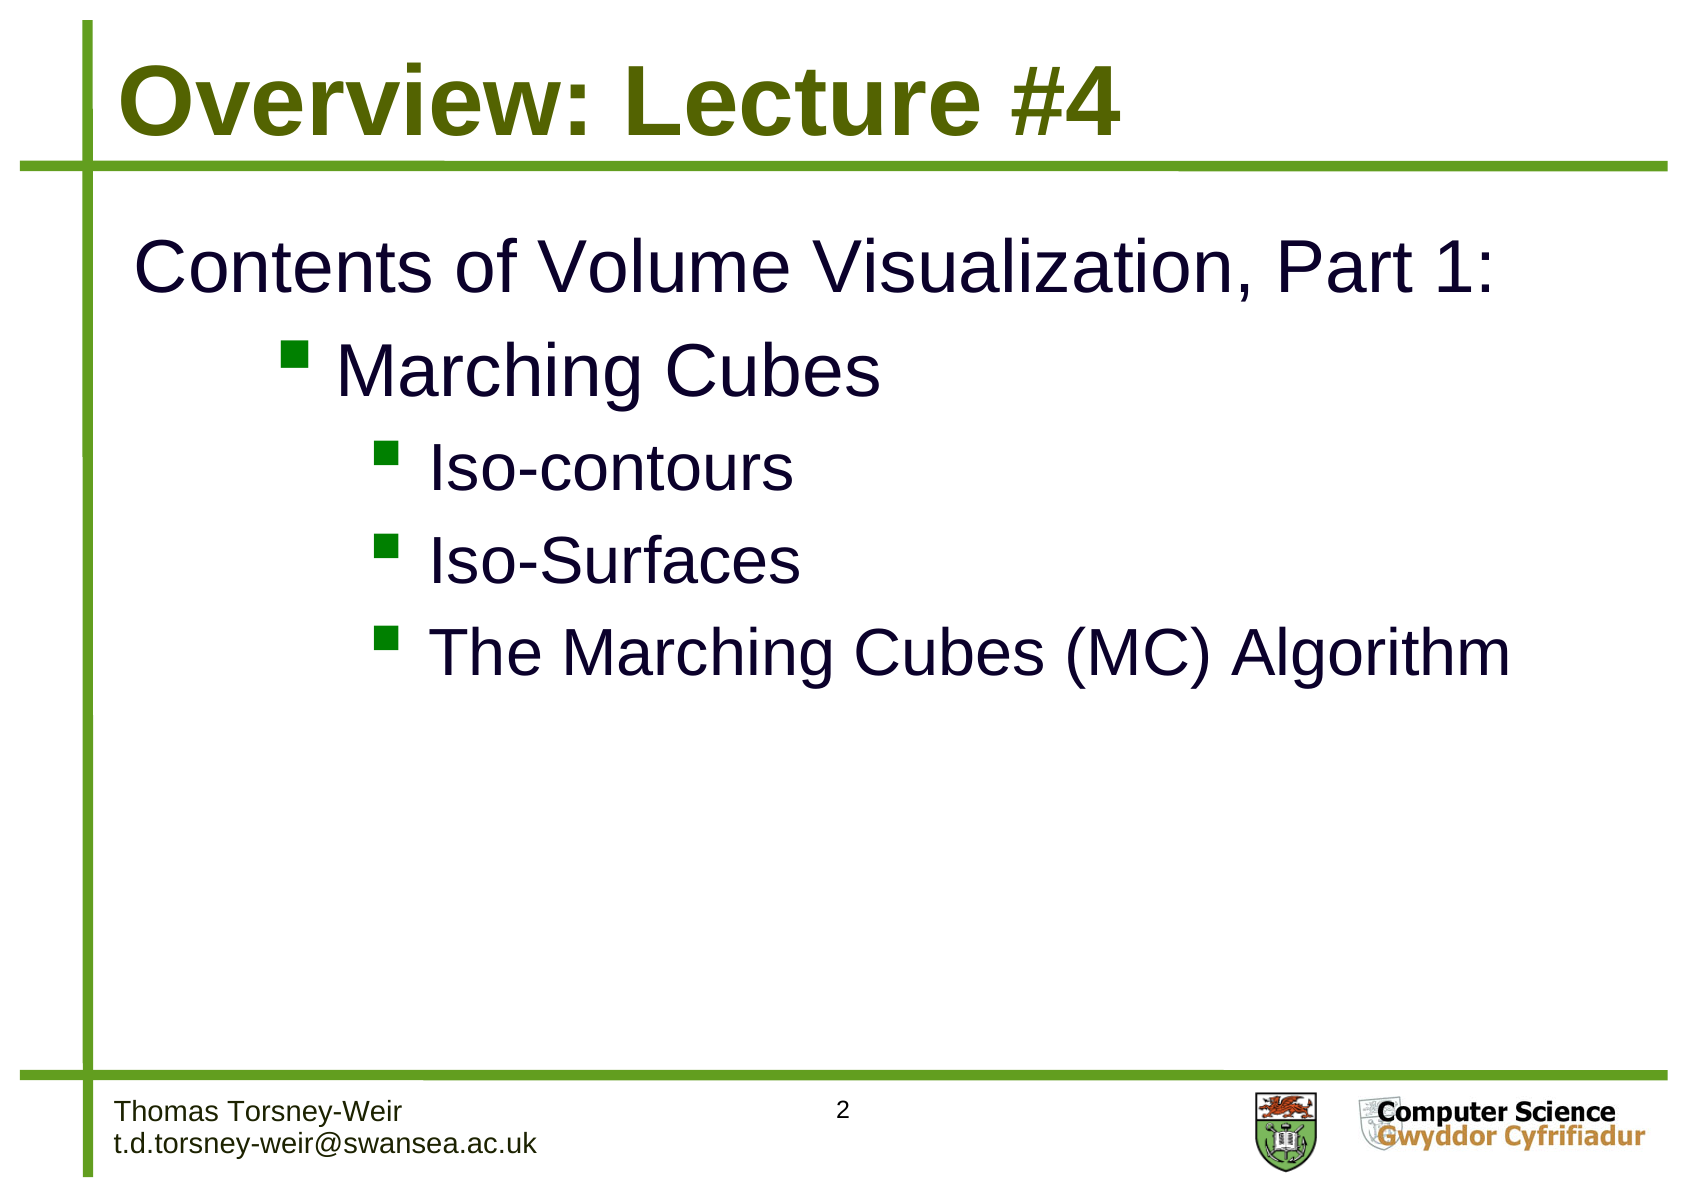

# Overview: Lecture #4
Contents of Volume Visualization, Part 1:
Marching Cubes
Iso-contours
Iso-Surfaces
The Marching Cubes (MC) Algorithm